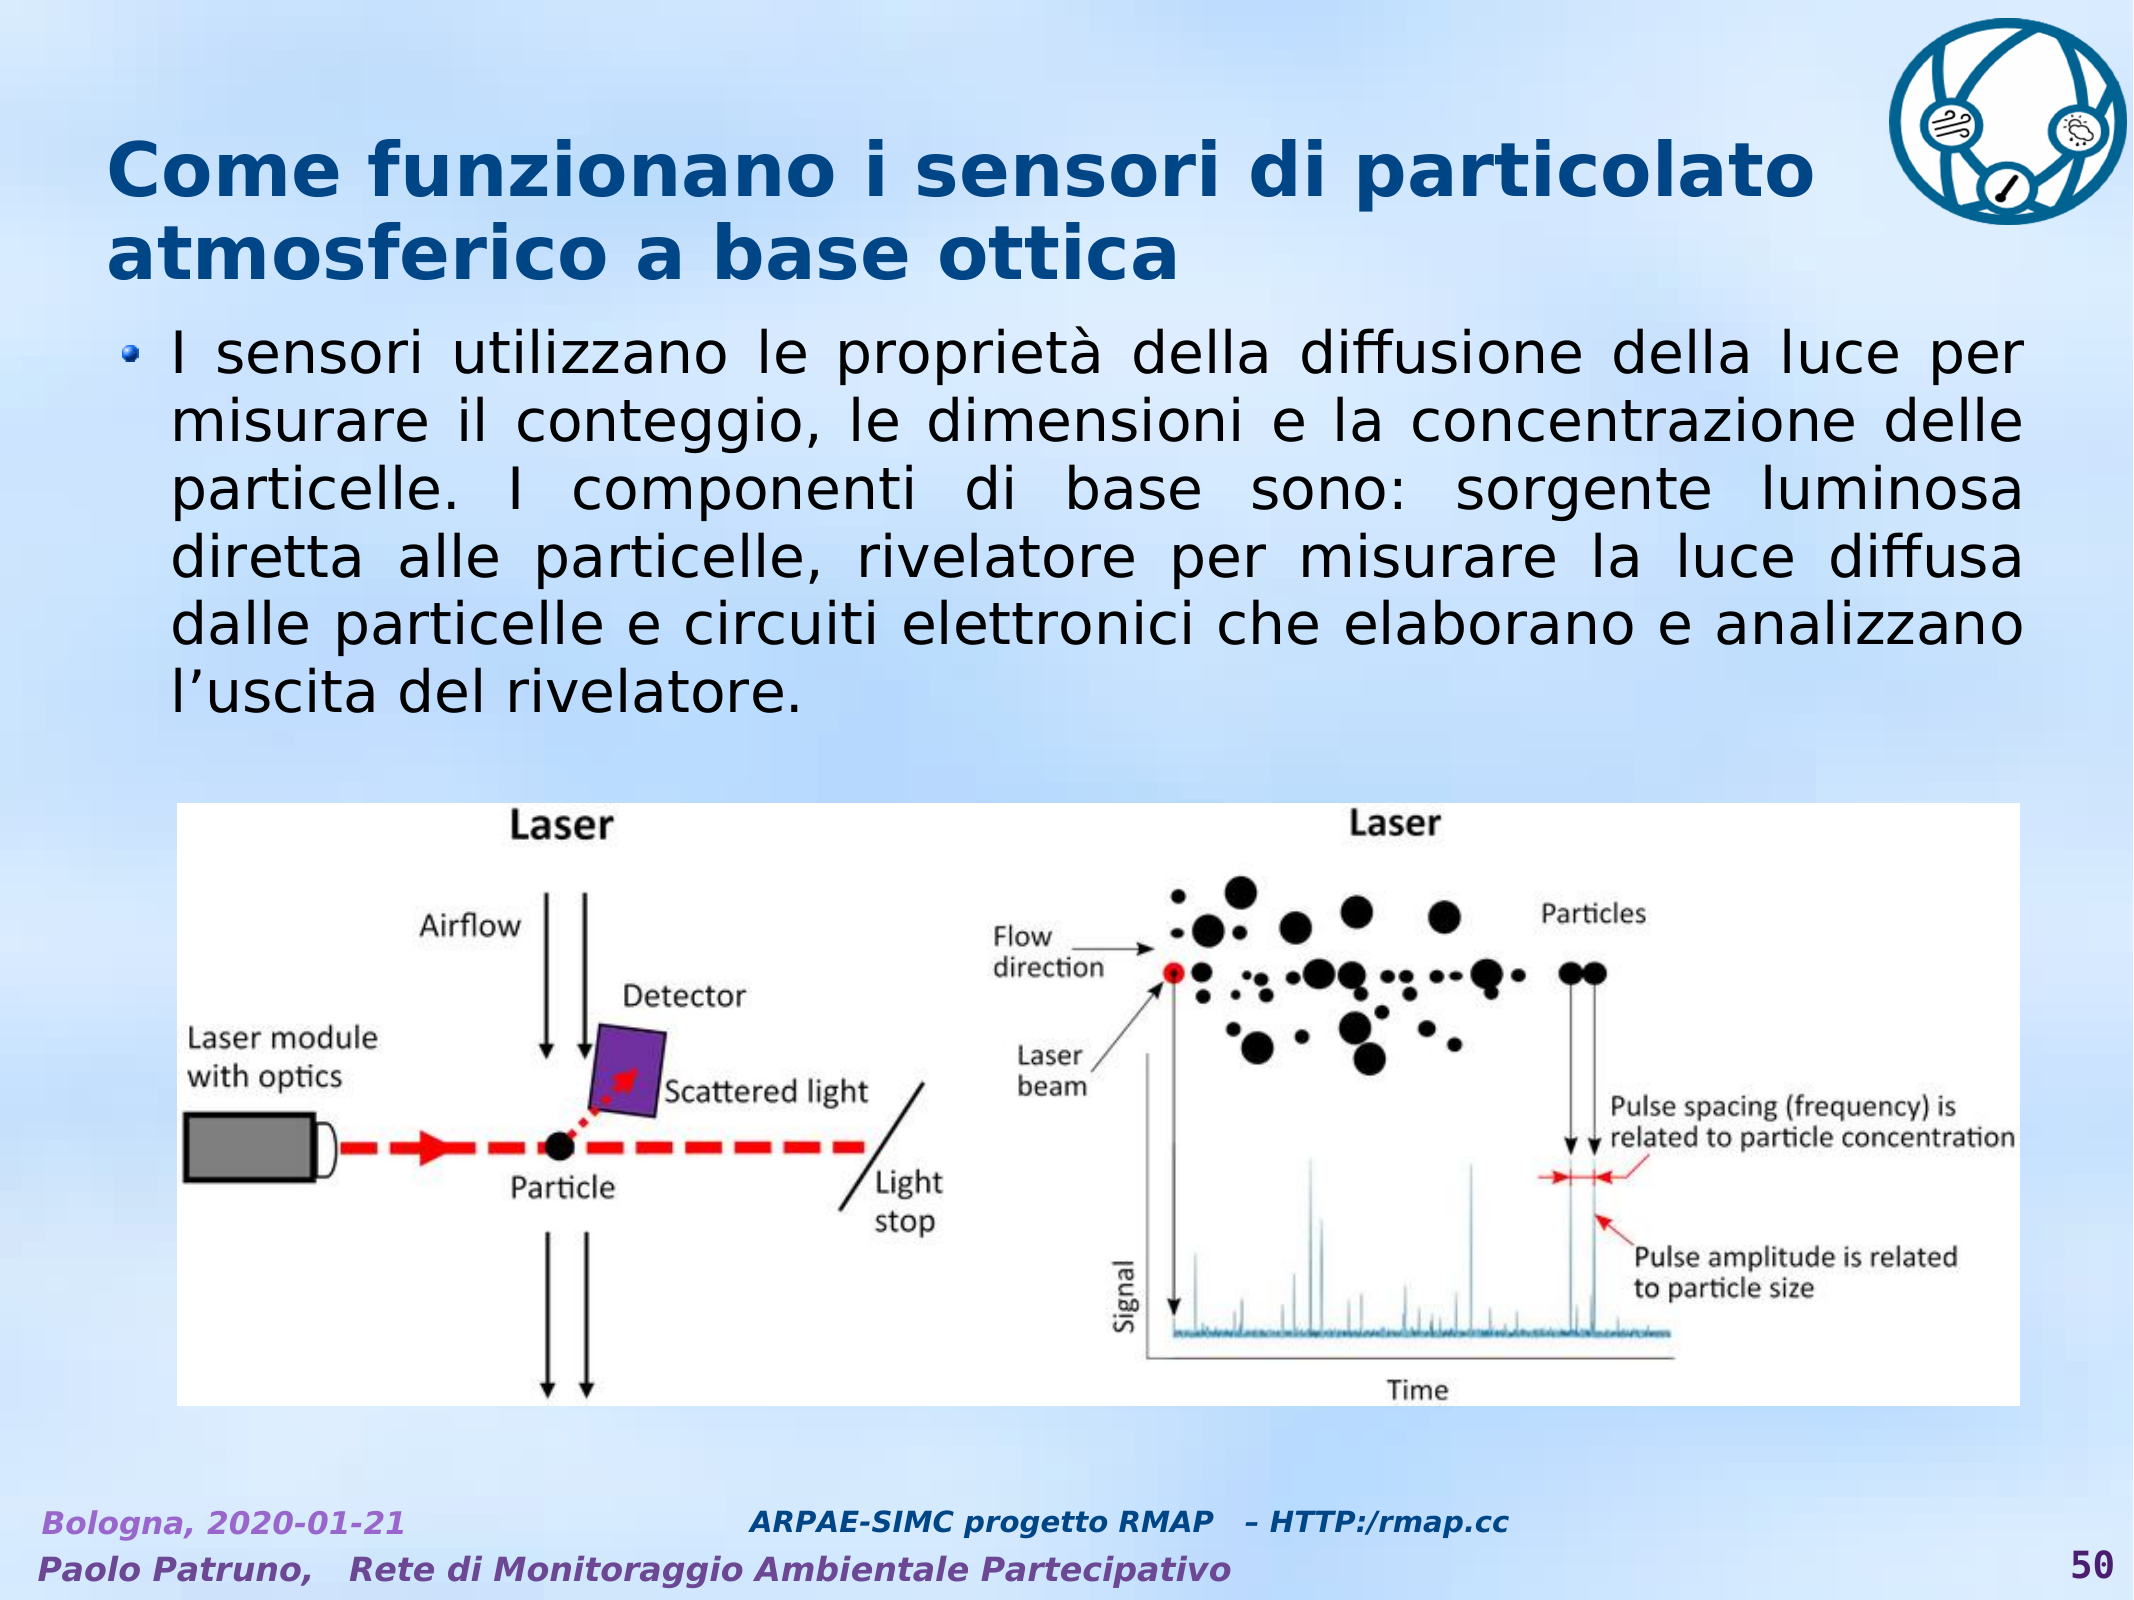

# Come funzionano i sensori di particolato atmosferico a base ottica
I sensori utilizzano le proprietà della diffusione della luce per misurare il conteggio, le dimensioni e la concentrazione delle particelle. I componenti di base sono: sorgente luminosa diretta alle particelle, rivelatore per misurare la luce diffusa dalle particelle e circuiti elettronici che elaborano e analizzano l’uscita del rivelatore.